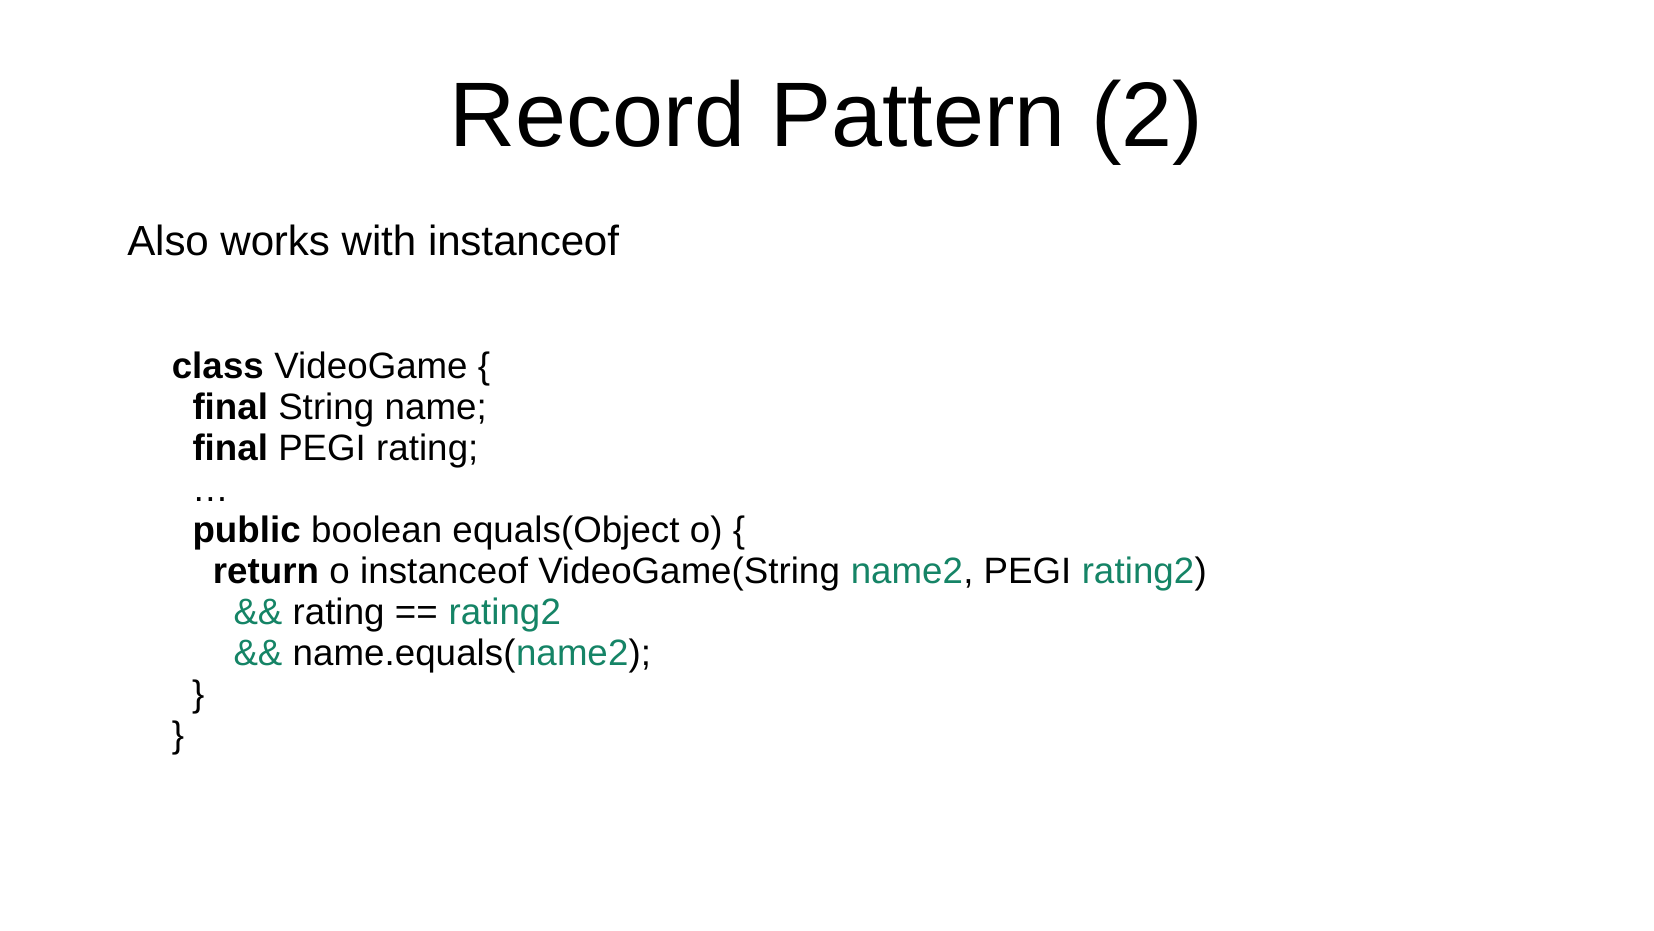

# Record Pattern (2)
Also works with instanceof
class VideoGame {
 final String name;
 final PEGI rating;
 …
 public boolean equals(Object o) {
 return o instanceof VideoGame(String name2, PEGI rating2)
 && rating == rating2
 && name.equals(name2);
 }
}